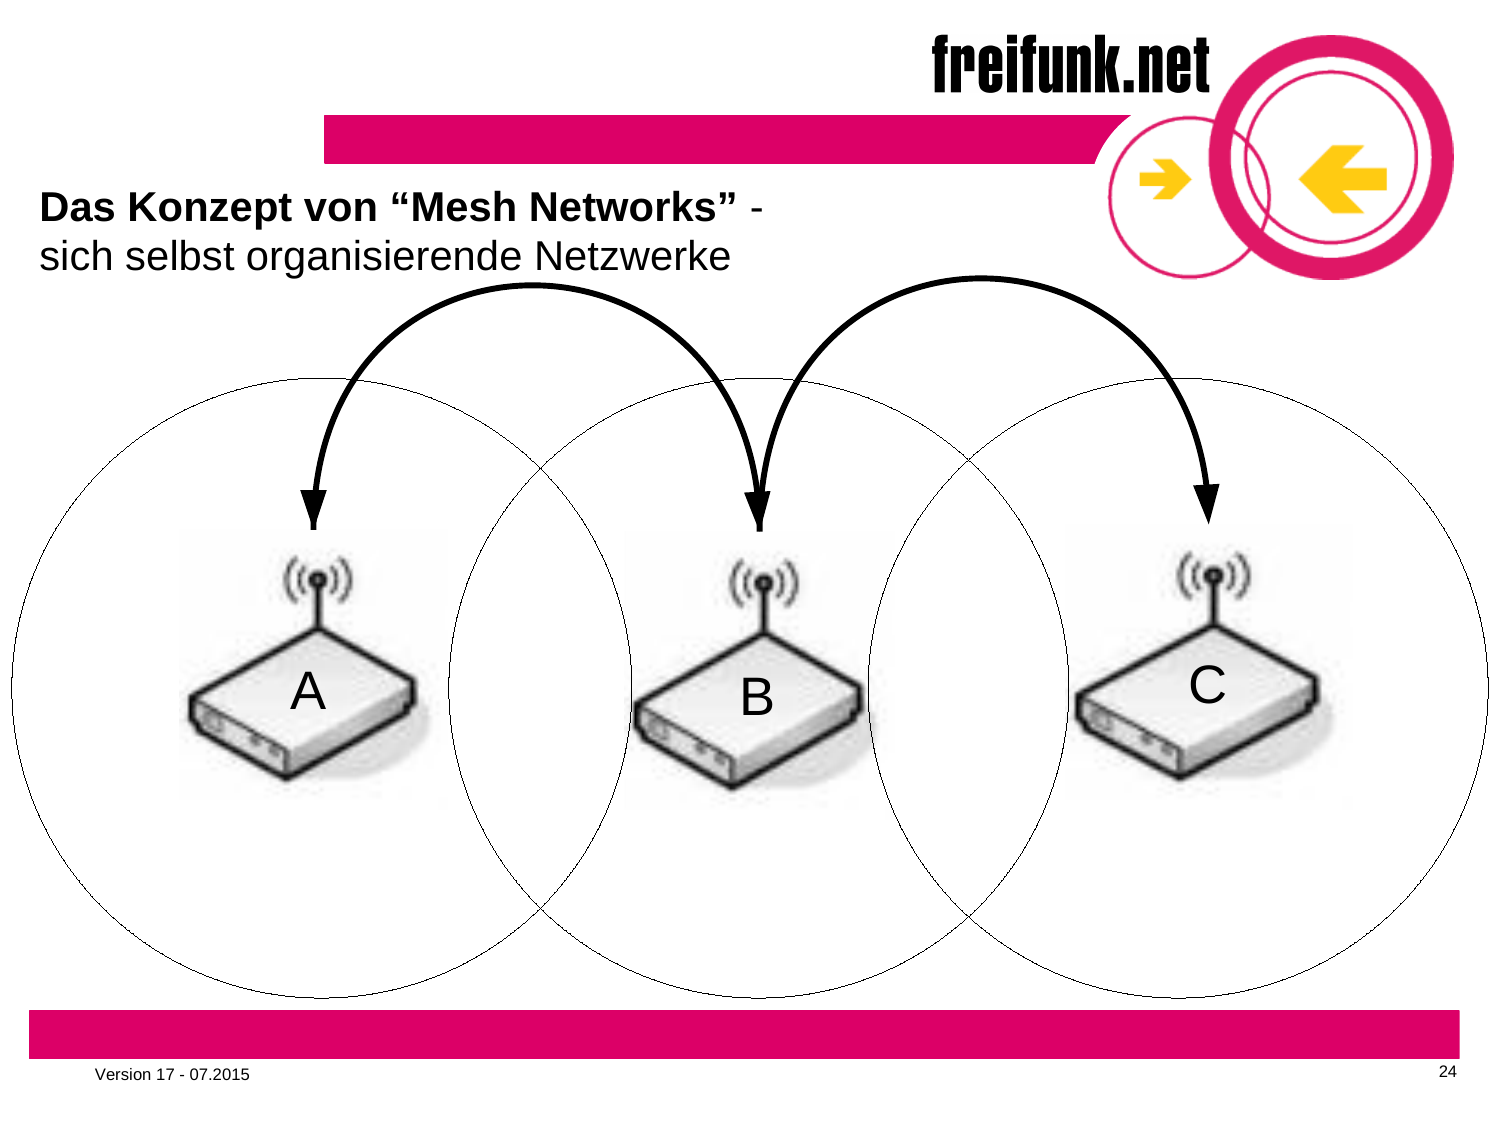

Das Konzept von “Mesh Networks” -
sich selbst organisierende Netzwerke
C
A
B
24
Version 17 - 07.2015